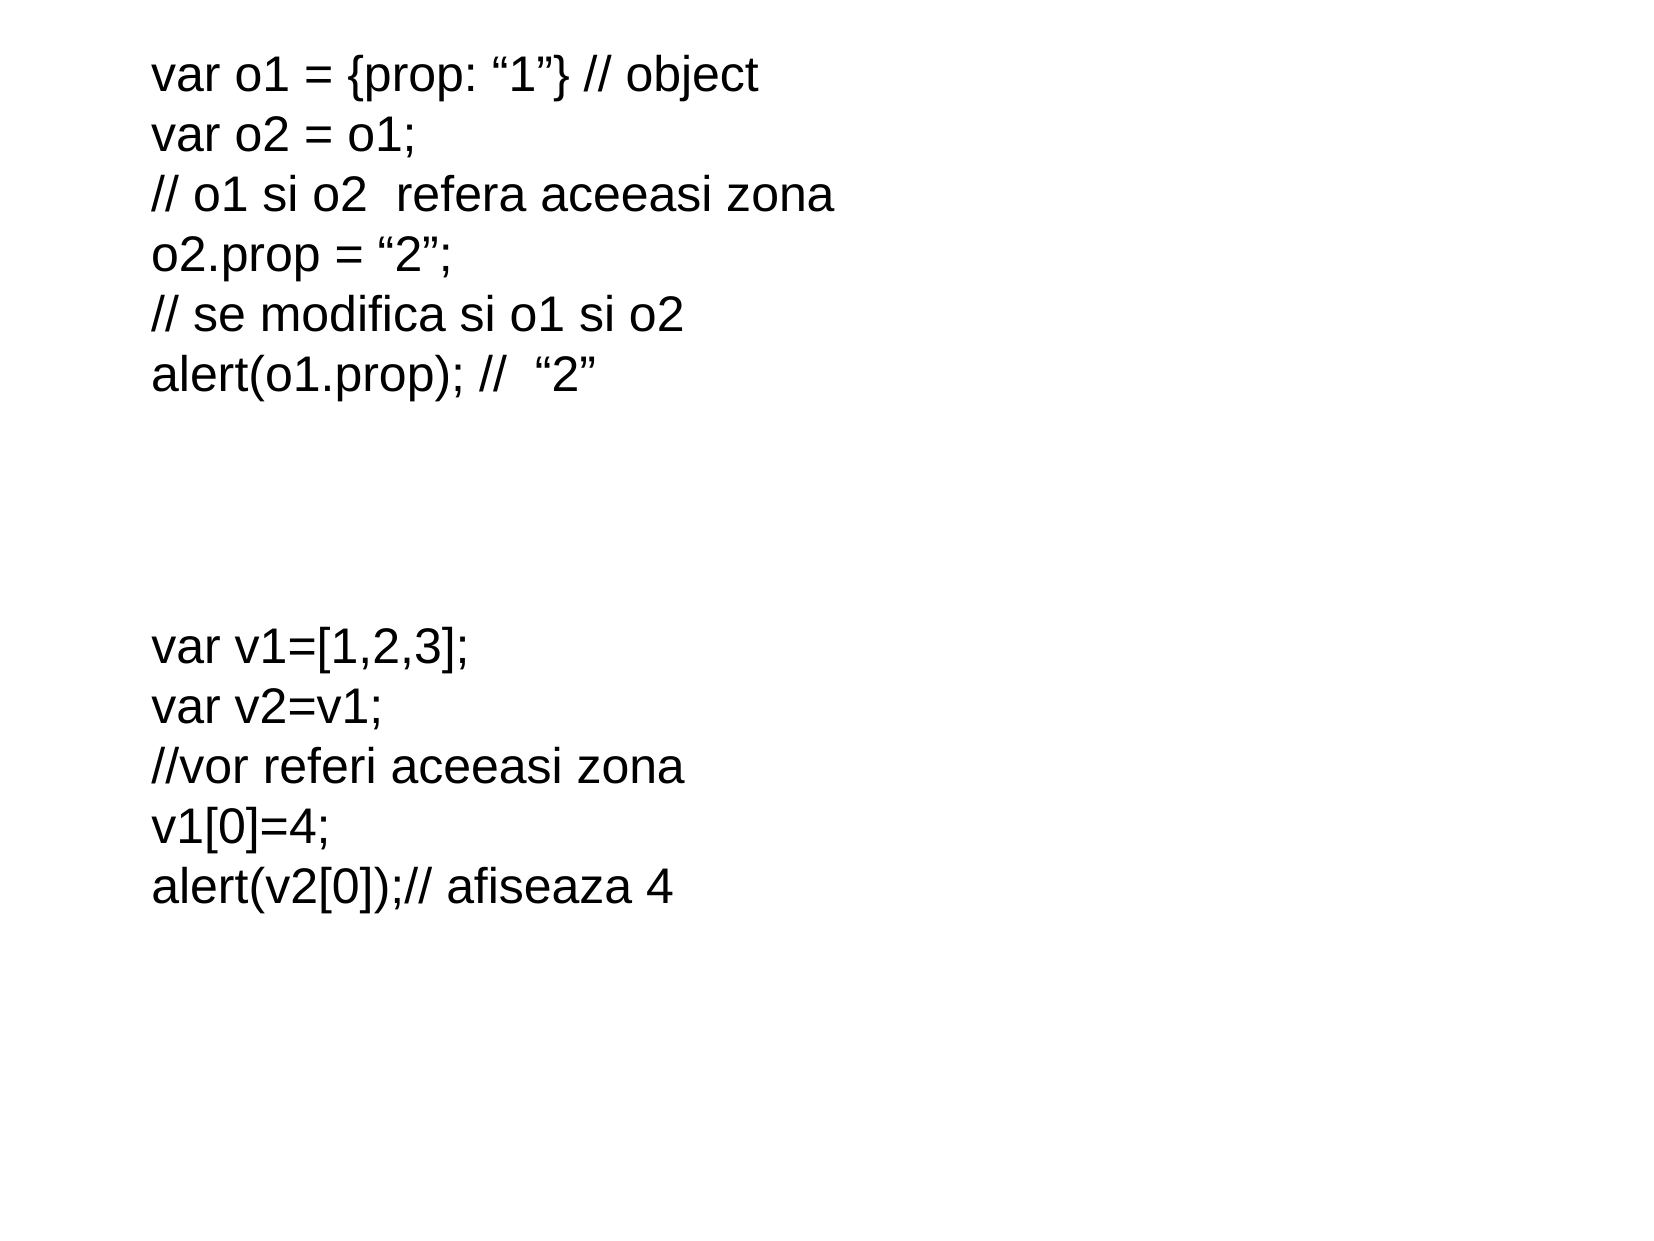

var o1 = {prop: “1”} // object
var o2 = o1;
// o1 si o2 refera aceeasi zona
o2.prop = “2”;
// se modifica si o1 si o2
alert(o1.prop); // “2”
var v1=[1,2,3];
var v2=v1;
//vor referi aceeasi zona
v1[0]=4;
alert(v2[0]);// afiseaza 4